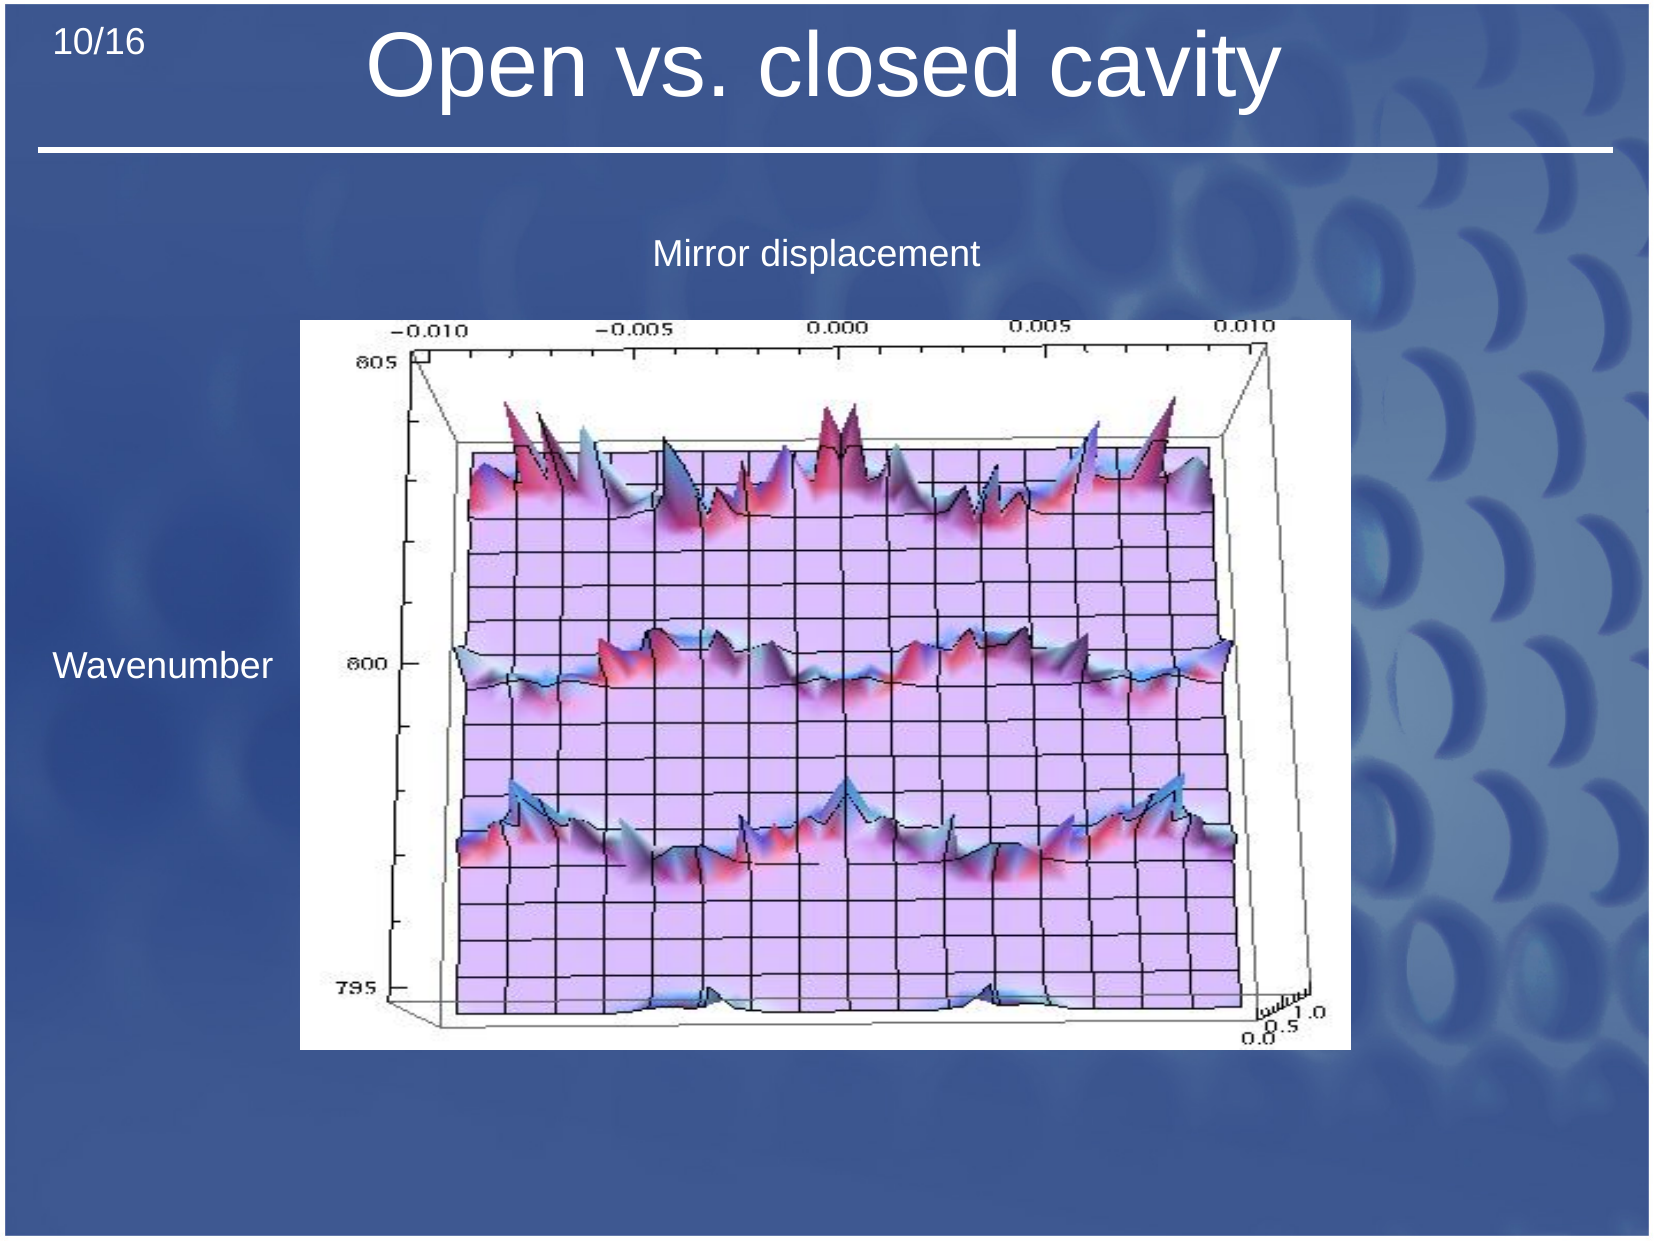

Open vs. closed cavity
10/16
#
Mirror displacement
Wavenumber